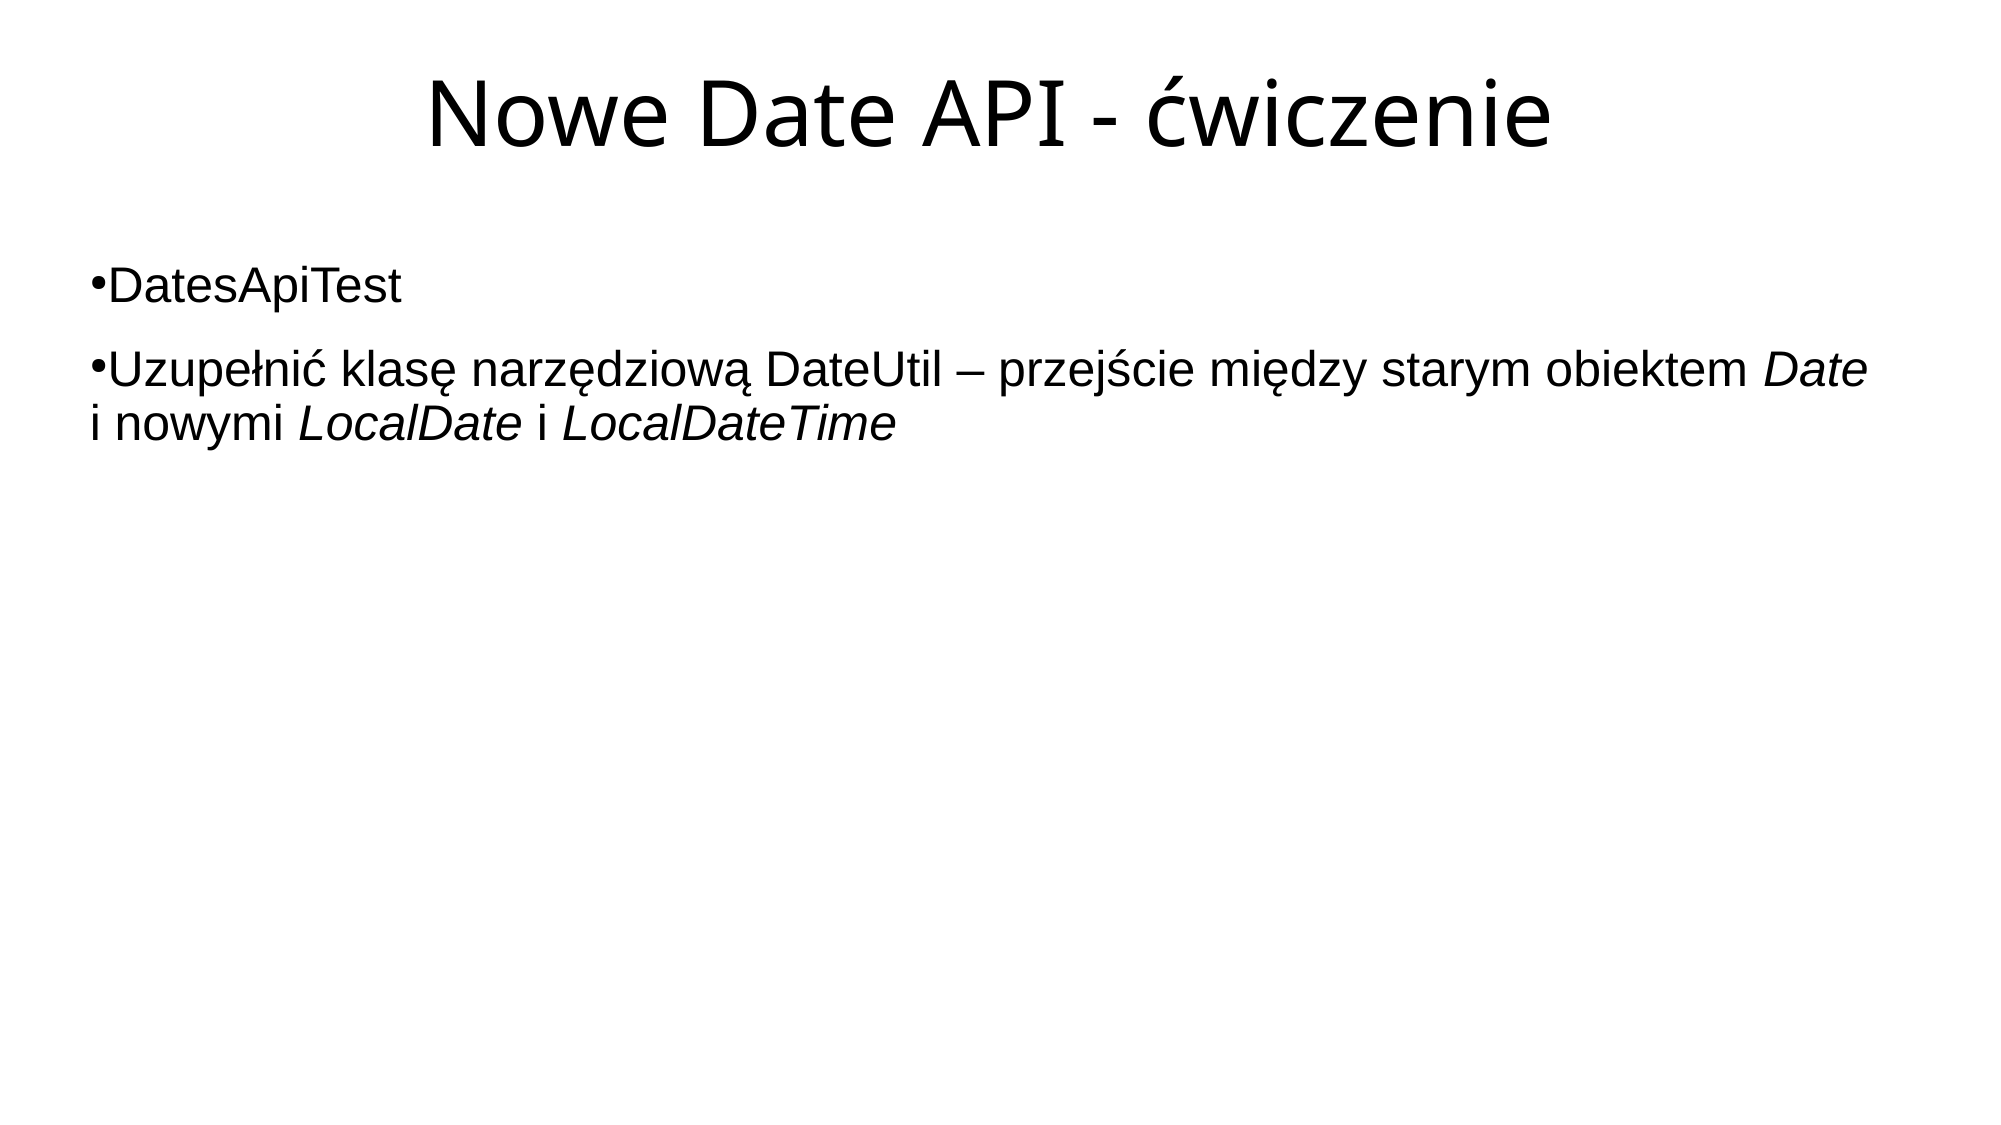

# Nowe Date API - ćwiczenie
DatesApiTest
Uzupełnić klasę narzędziową DateUtil – przejście między starym obiektem Date i nowymi LocalDate i LocalDateTime